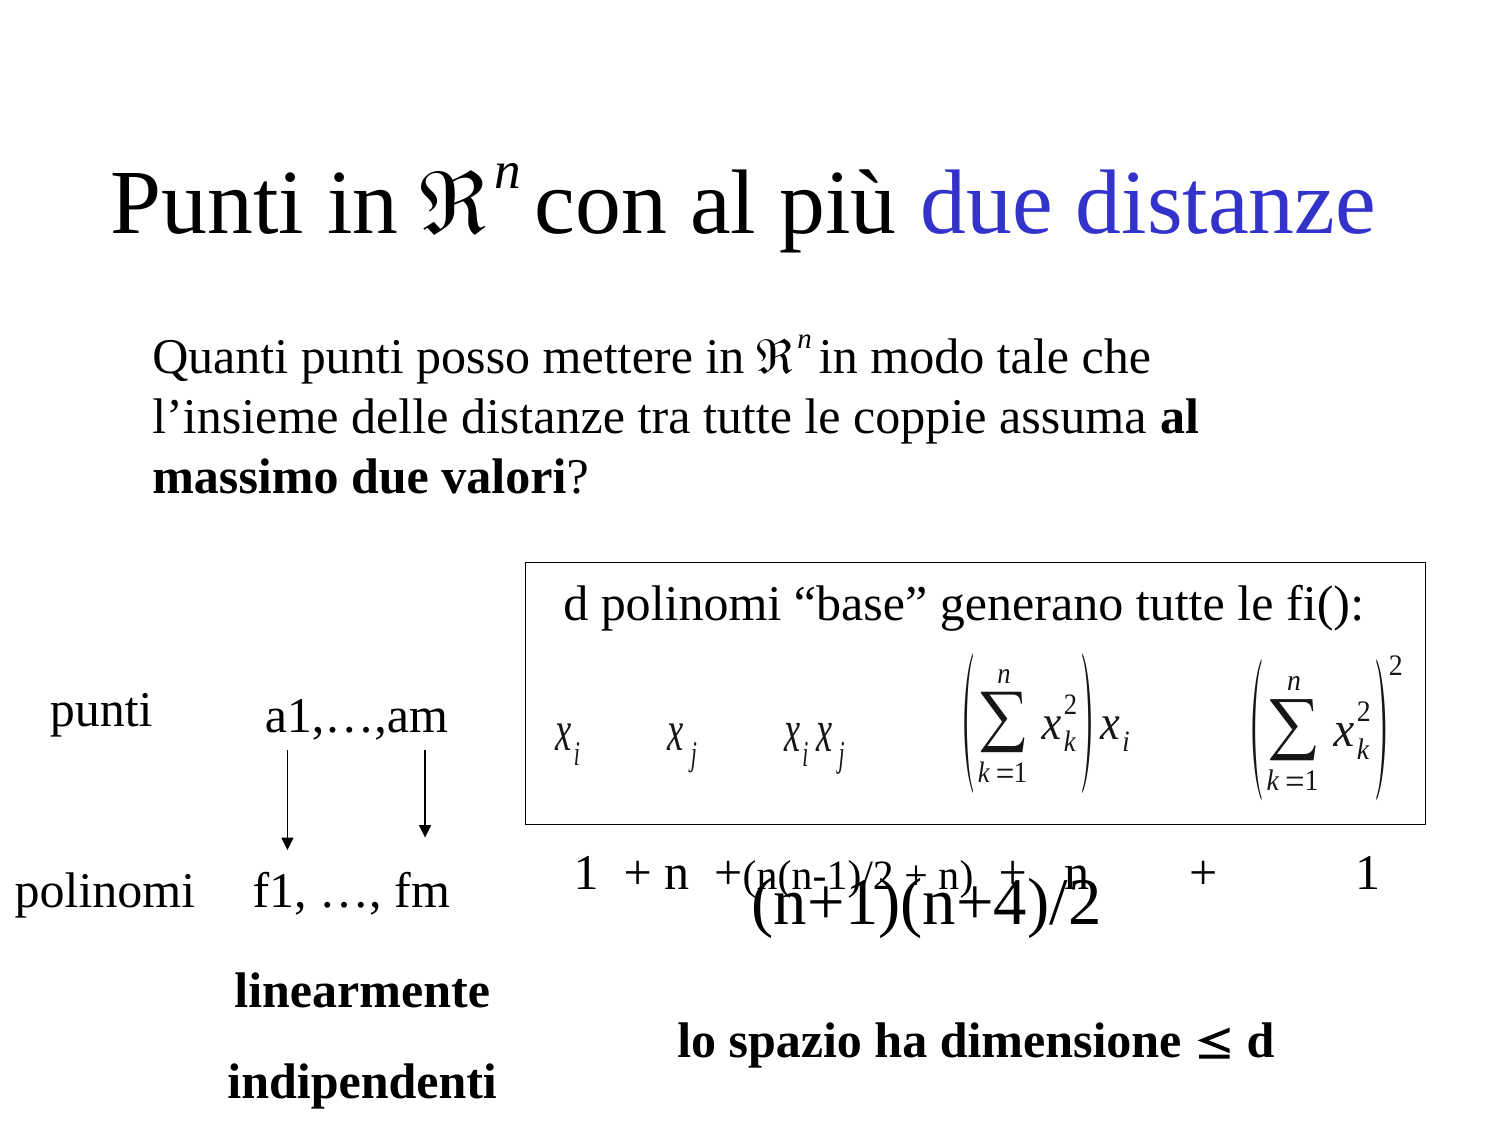

# Punti in n con al più due distanze
Quanti punti posso mettere in n in modo tale che l’insieme delle distanze tra tutte le coppie assuma al massimo due valori?
d polinomi “base” generano tutte le fi():
punti
a1,…,am
f1, …, fm
1 + n +(n(n-1)/2 + n) + n + 1
polinomi
(n+1)(n+4)/2
linearmente
indipendenti
lo spazio ha dimensione  d